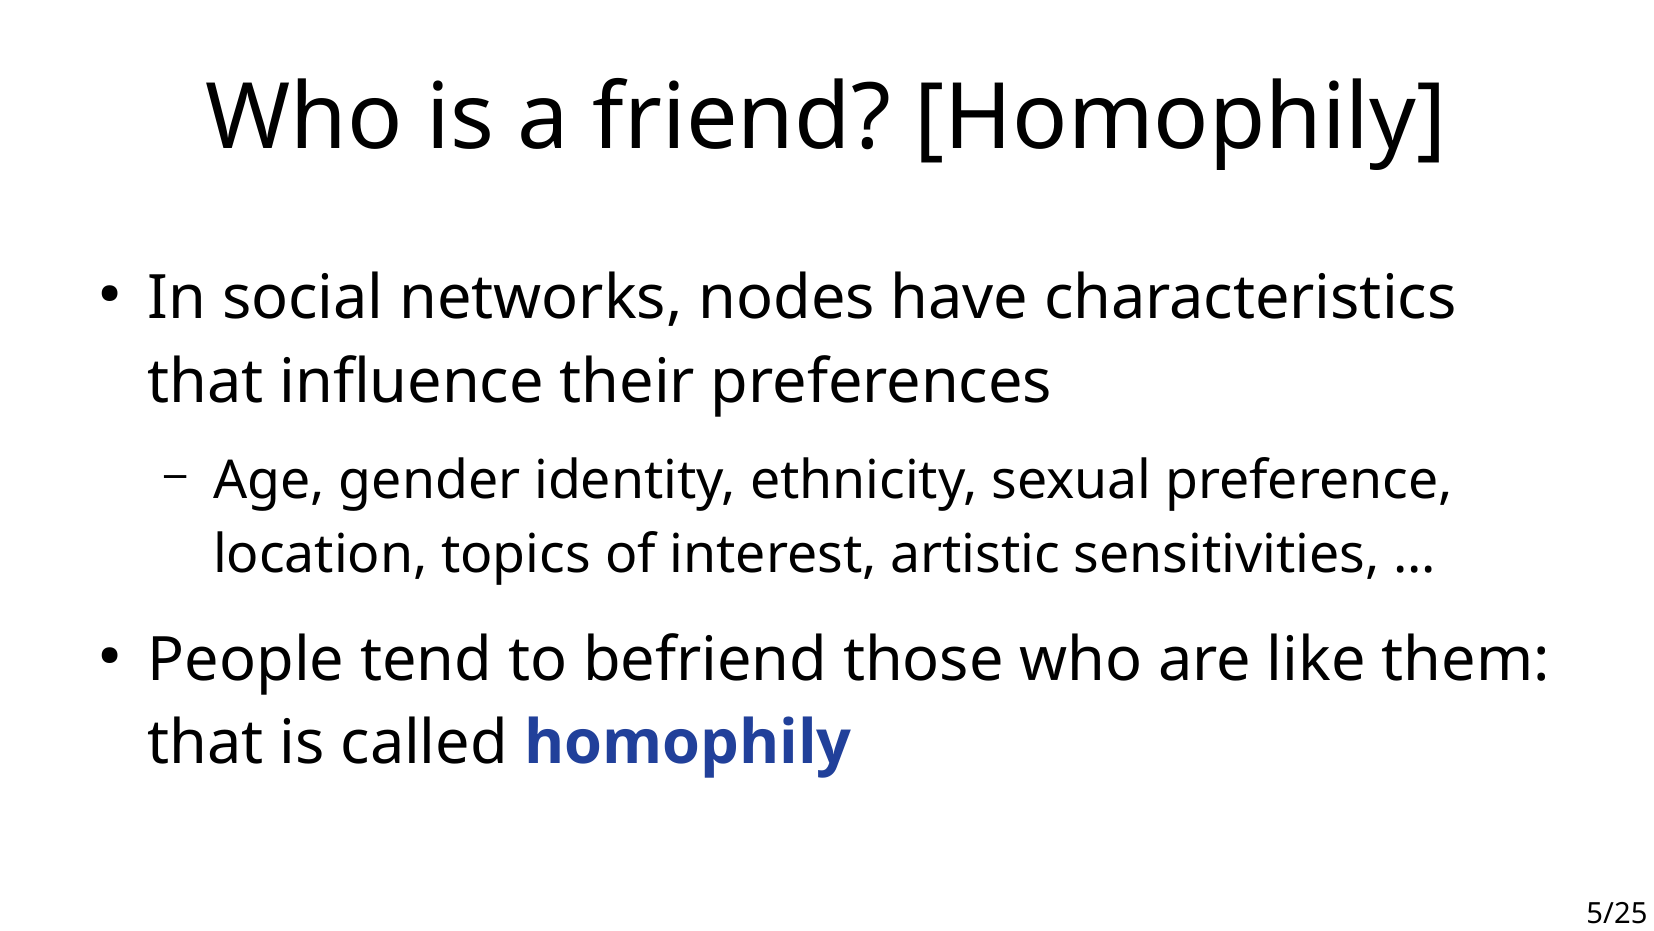

# Who is a friend? [Homophily]
In social networks, nodes have characteristics that influence their preferences
Age, gender identity, ethnicity, sexual preference, location, topics of interest, artistic sensitivities, …
People tend to befriend those who are like them: that is called homophily
5